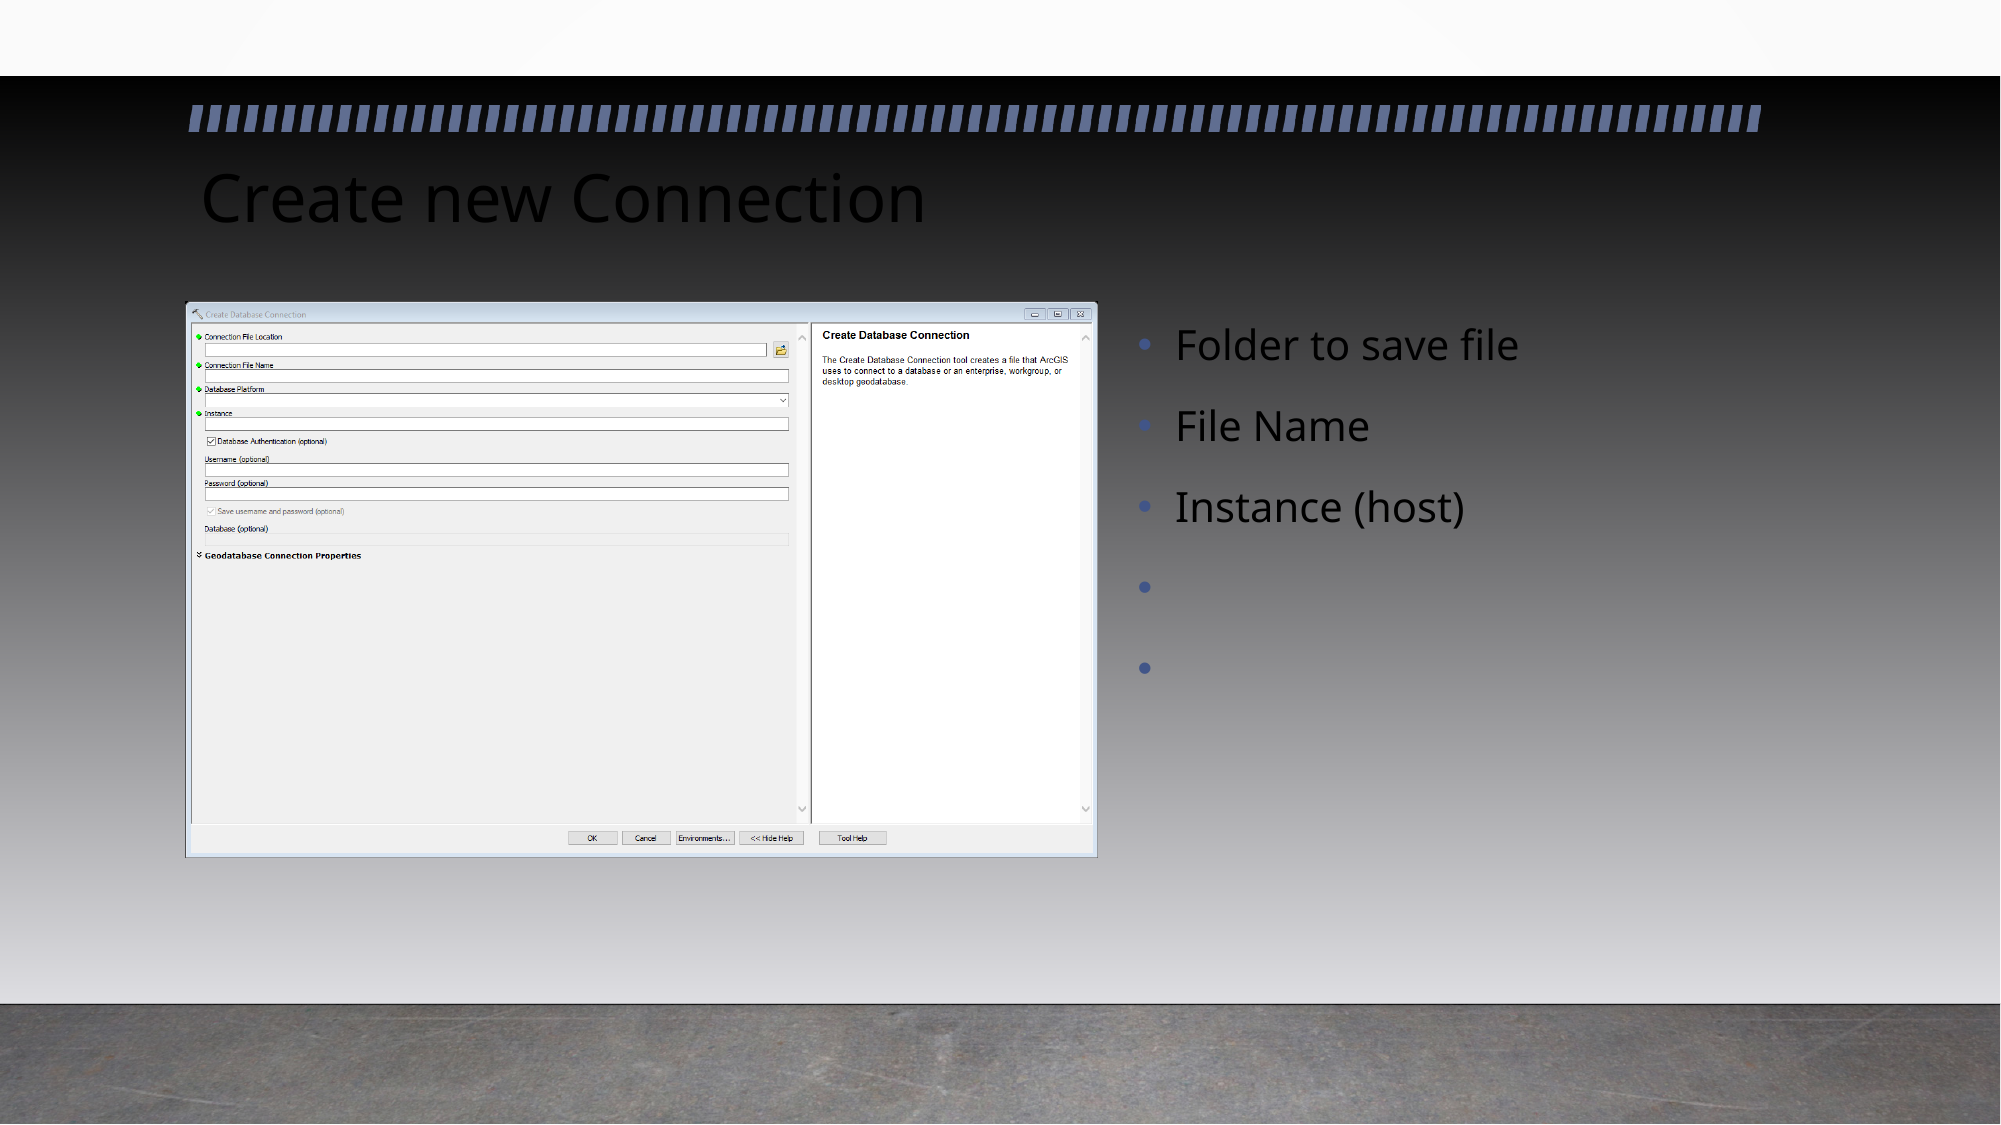

# Create new Connection
Folder to save file
File Name
Instance (host)